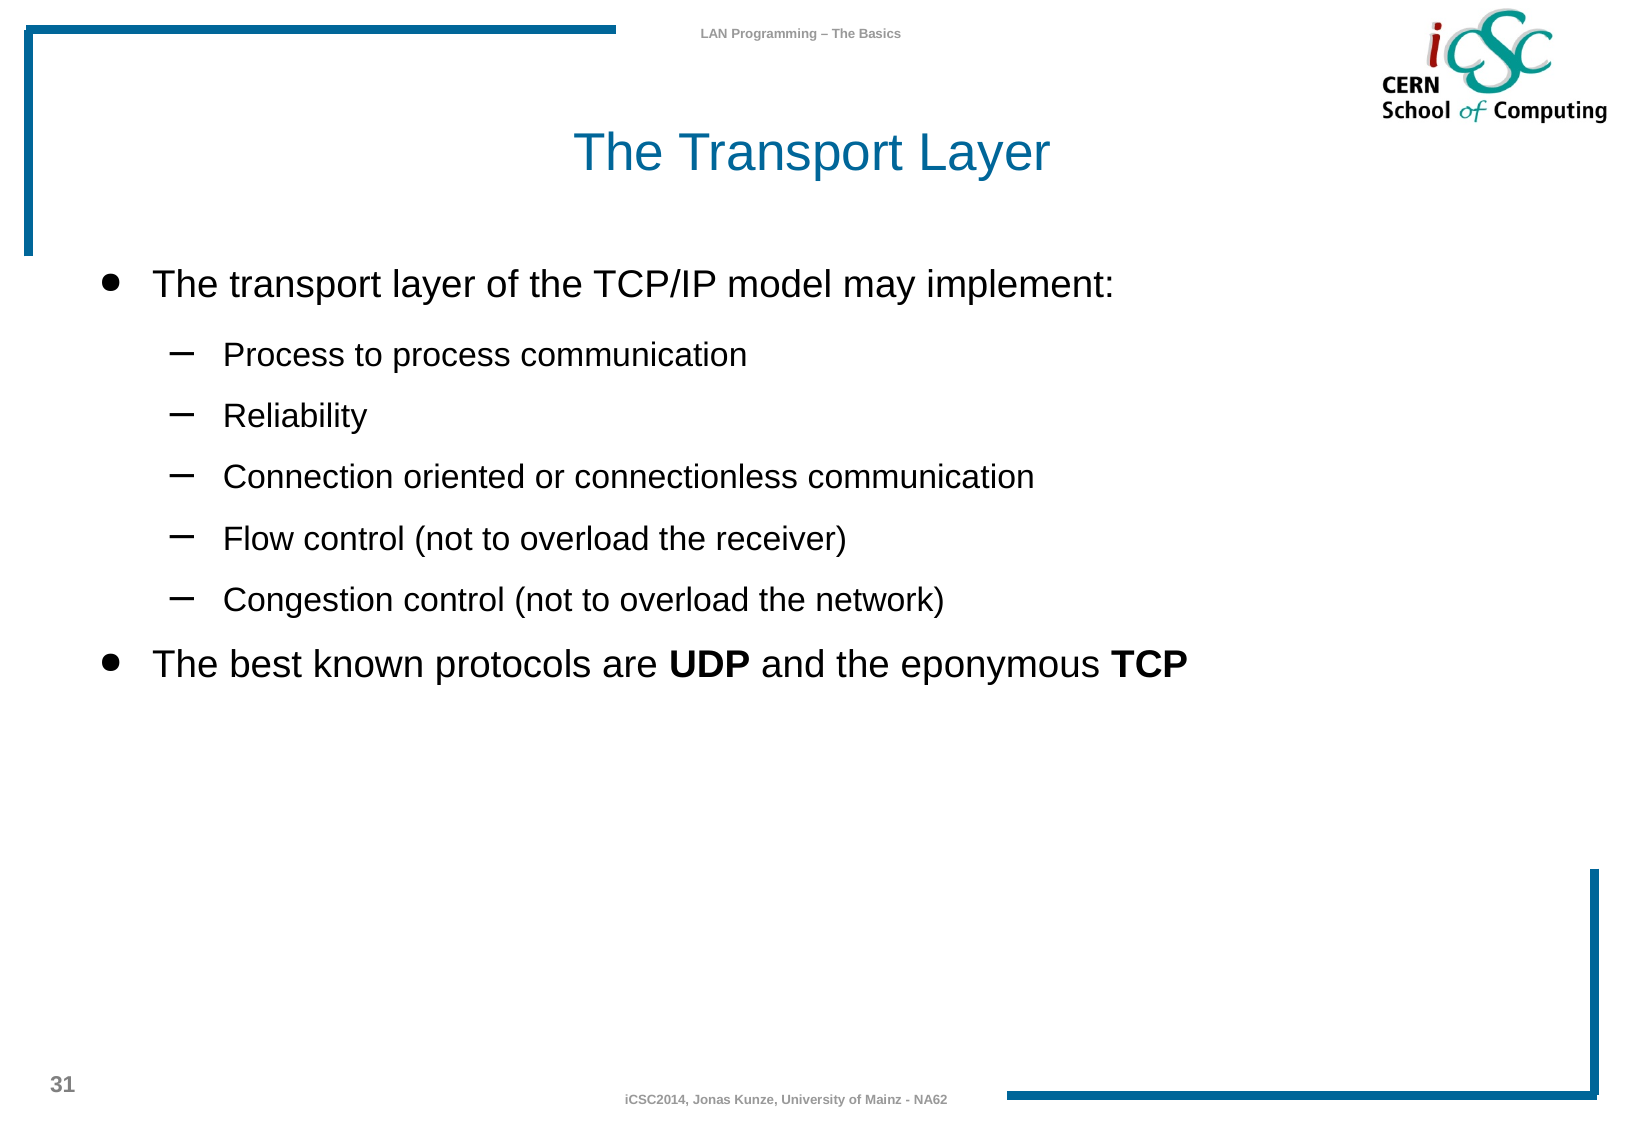

# The Transport Layer
The transport layer of the TCP/IP model may implement:
Process to process communication
Reliability
Connection oriented or connectionless communication
Flow control (not to overload the receiver)
Congestion control (not to overload the network)
The best known protocols are UDP and the eponymous TCP